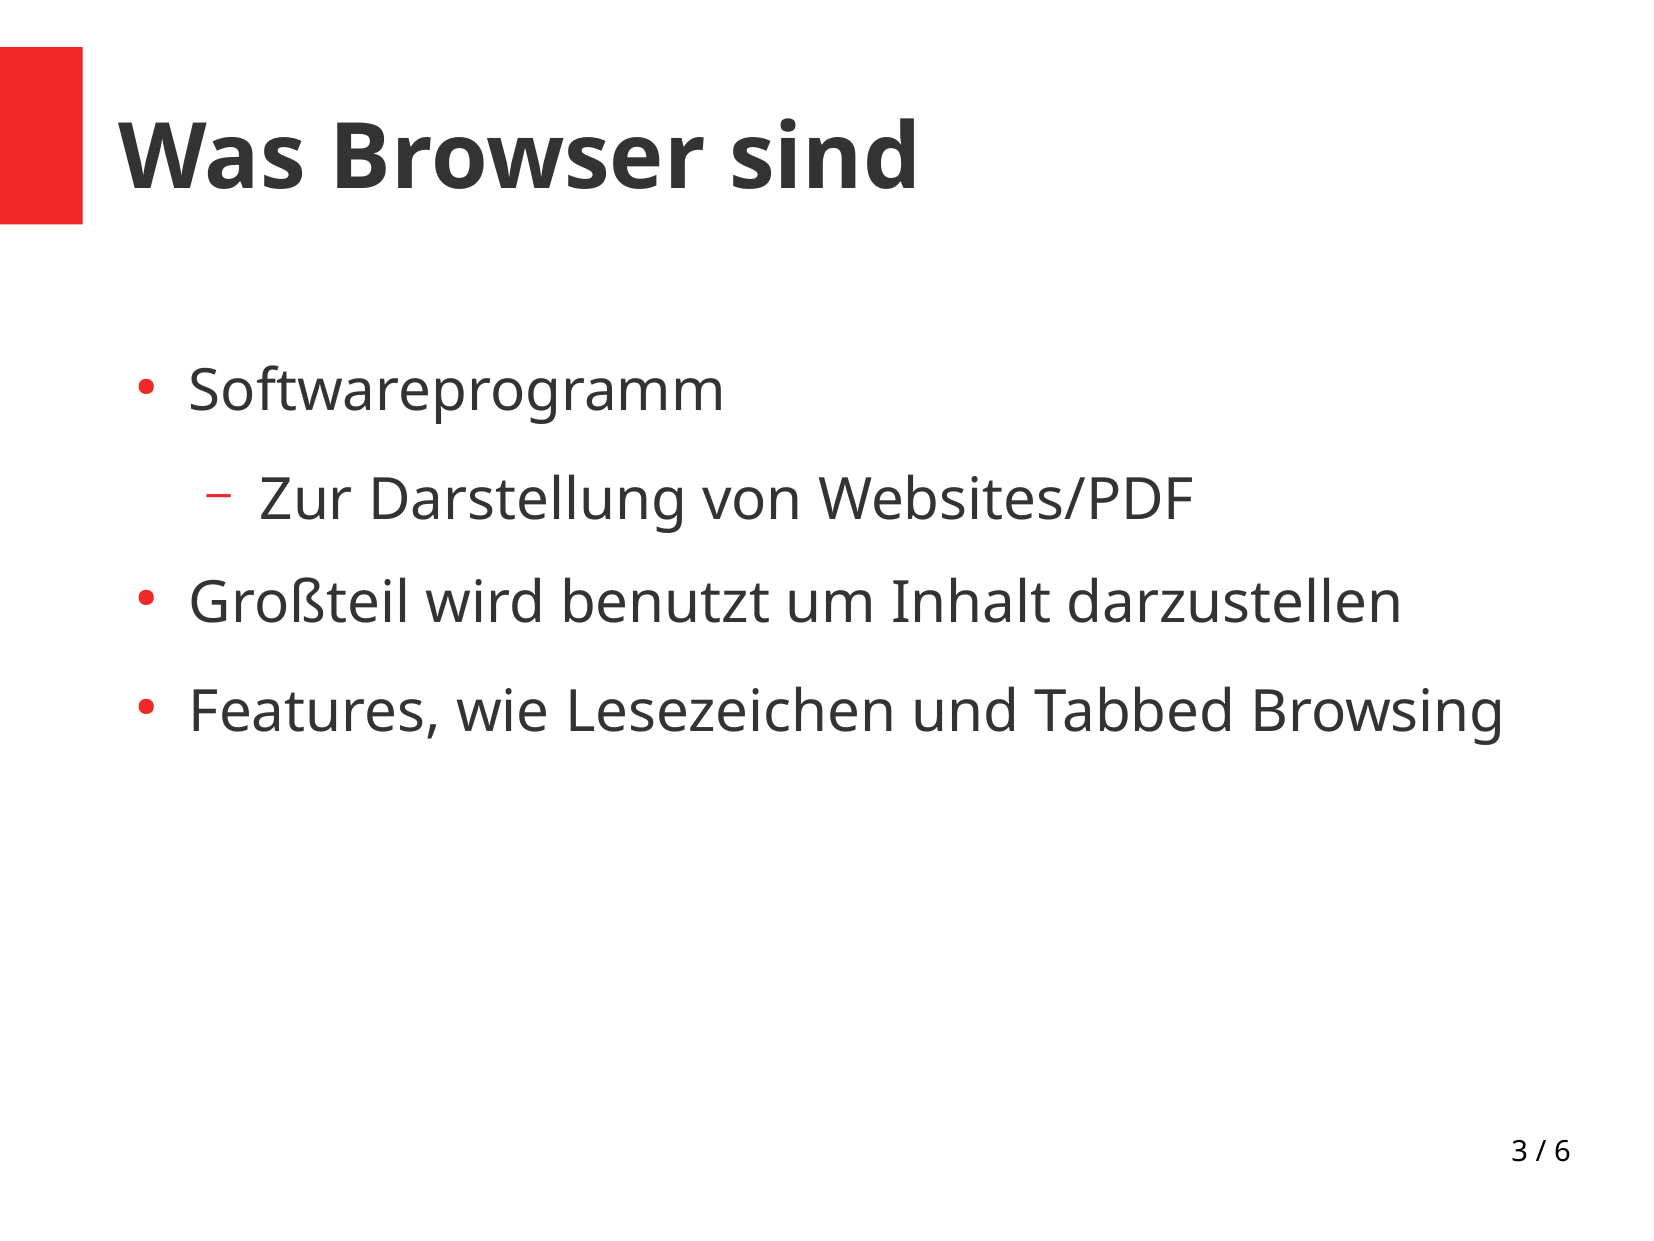

# Was Browser sind
Softwareprogramm
Zur Darstellung von Websites/PDF
Großteil wird benutzt um Inhalt darzustellen
Features, wie Lesezeichen und Tabbed Browsing
3